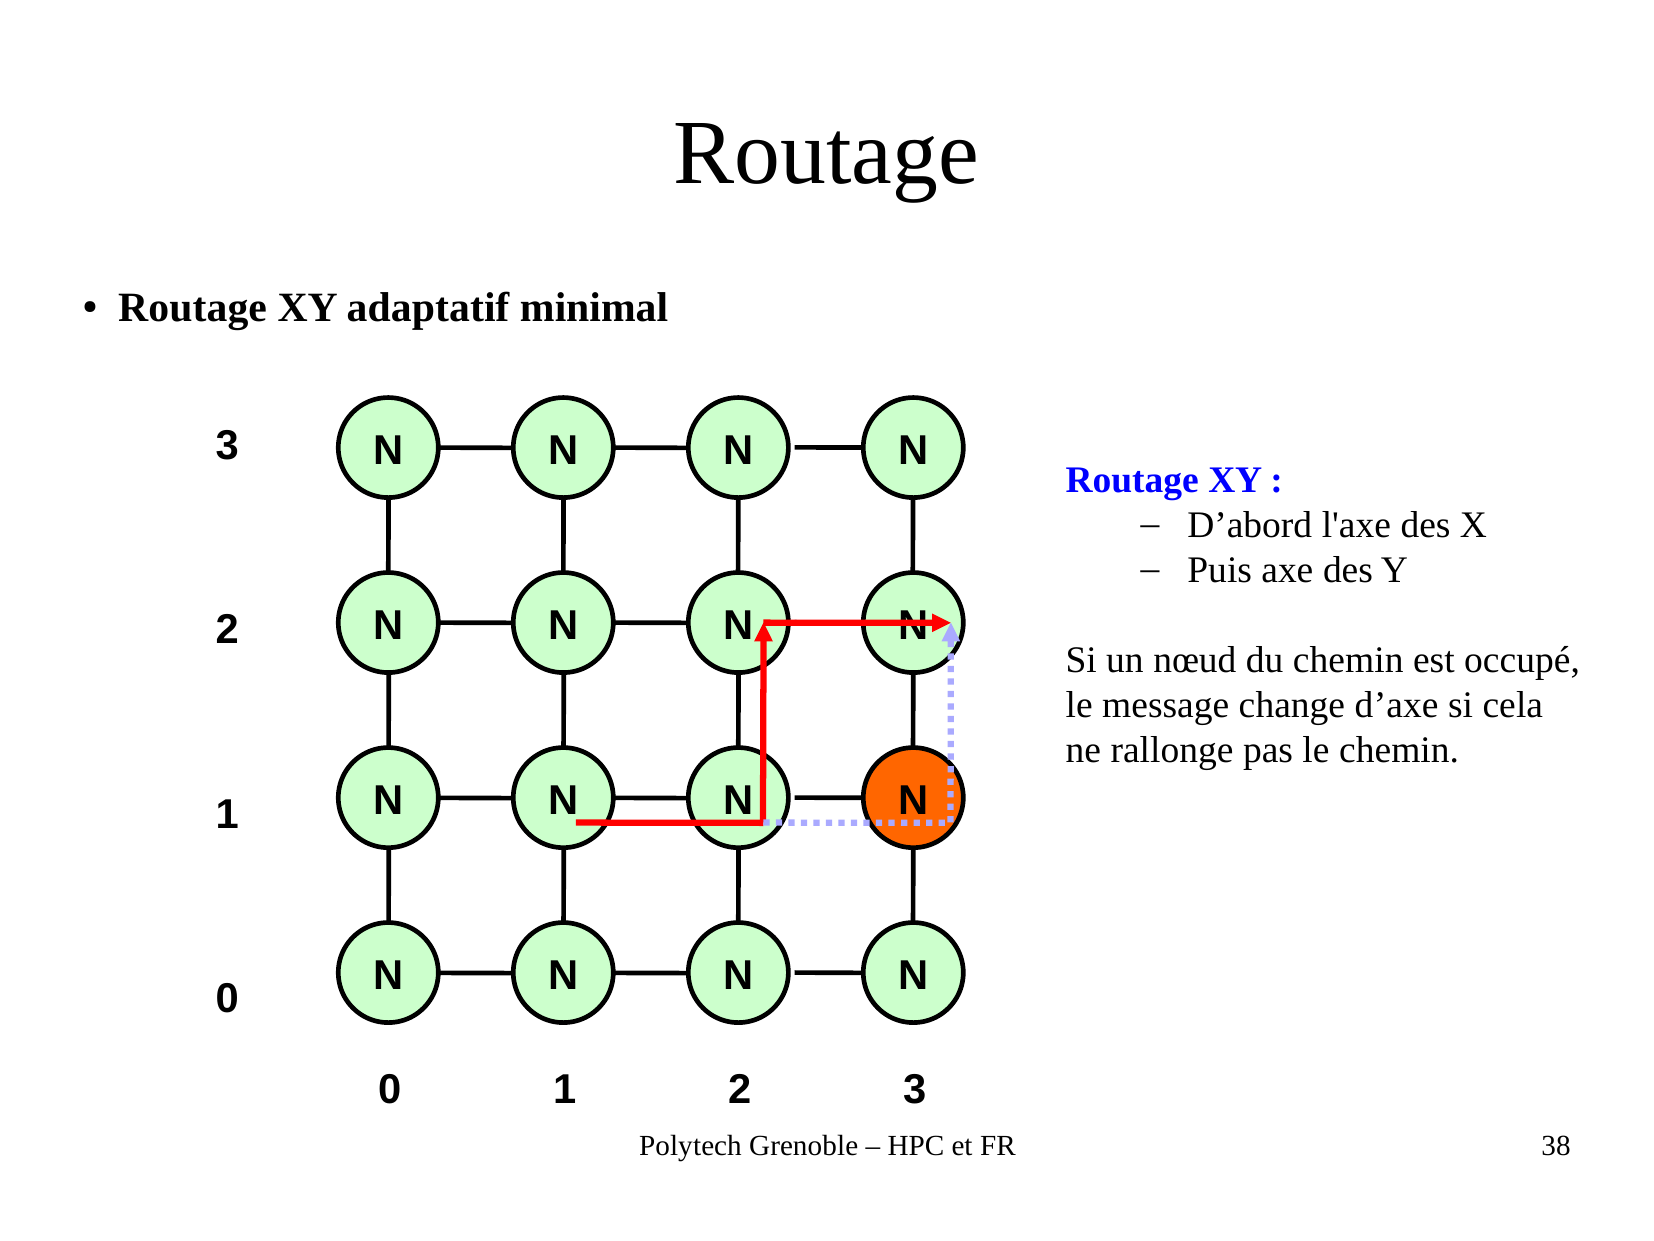

# Routage
Routage XY adaptatif minimal
N
N
N
N
3
Routage XY :
D’abord l'axe des X
Puis axe des Y
Si un nœud du chemin est occupé,
le message change d’axe si cela
ne rallonge pas le chemin.
N
N
N
N
2
N
N
N
N
1
N
N
N
N
0
0
1
2
3
Matthieu PAYET
38